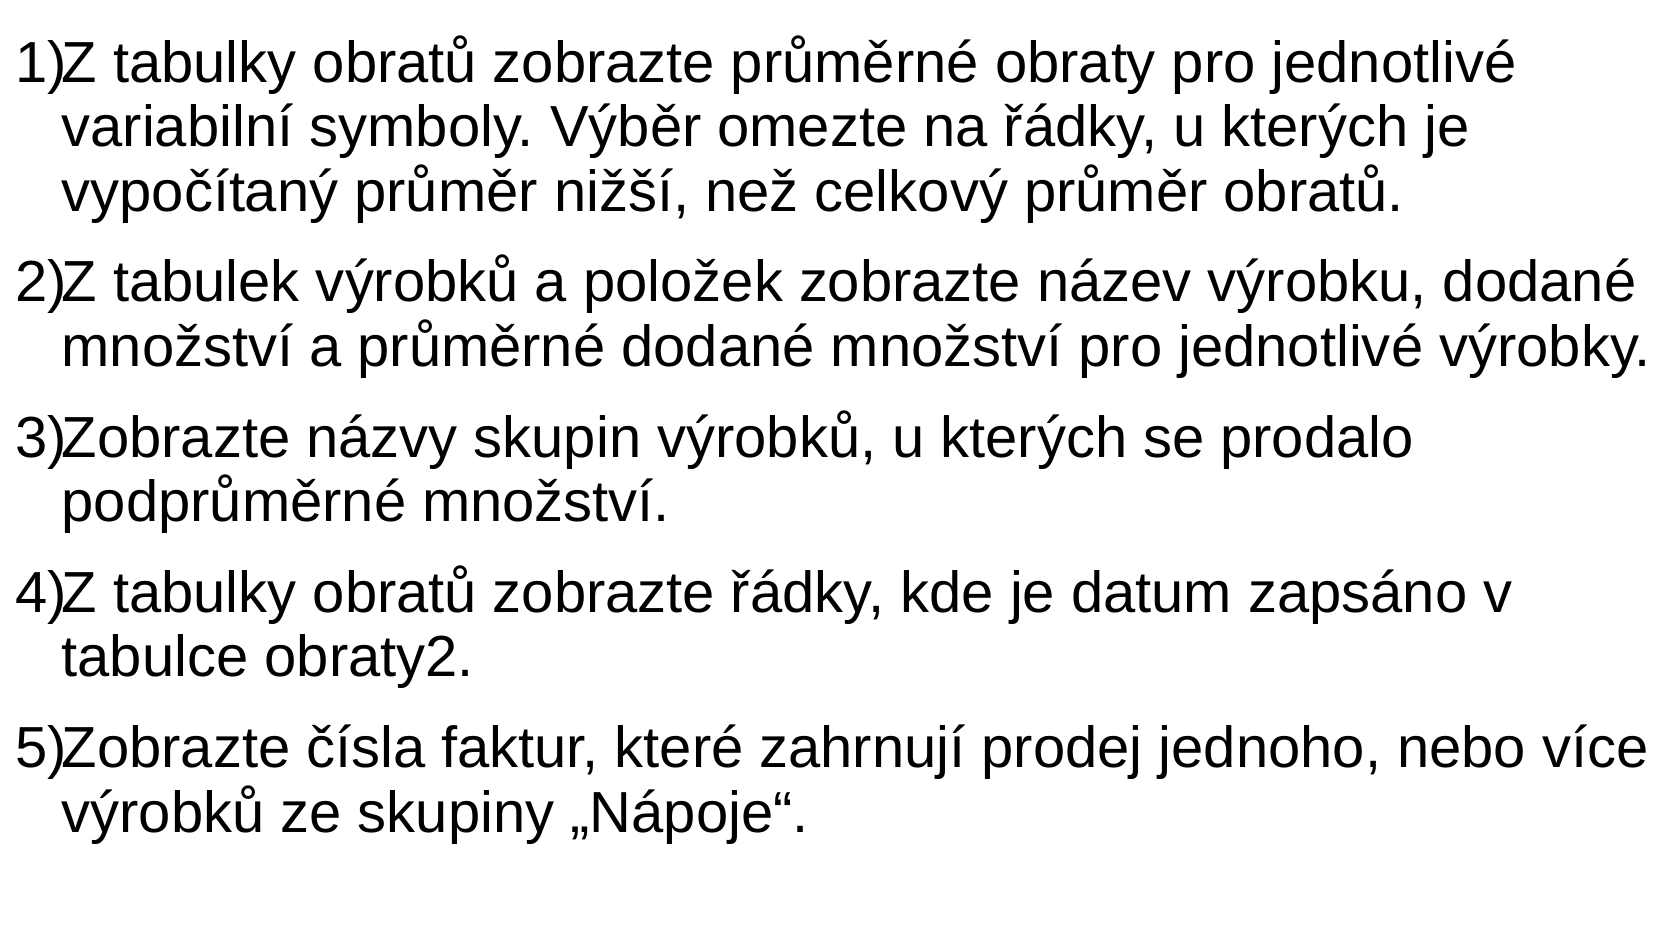

# Z tabulky obratů zobrazte průměrné obraty pro jednotlivé variabilní symboly. Výběr omezte na řádky, u kterých je vypočítaný průměr nižší, než celkový průměr obratů.
Z tabulek výrobků a položek zobrazte název výrobku, dodané množství a průměrné dodané množství pro jednotlivé výrobky.
Zobrazte názvy skupin výrobků, u kterých se prodalo podprůměrné množství.
Z tabulky obratů zobrazte řádky, kde je datum zapsáno v tabulce obraty2.
Zobrazte čísla faktur, které zahrnují prodej jednoho, nebo více výrobků ze skupiny „Nápoje“.